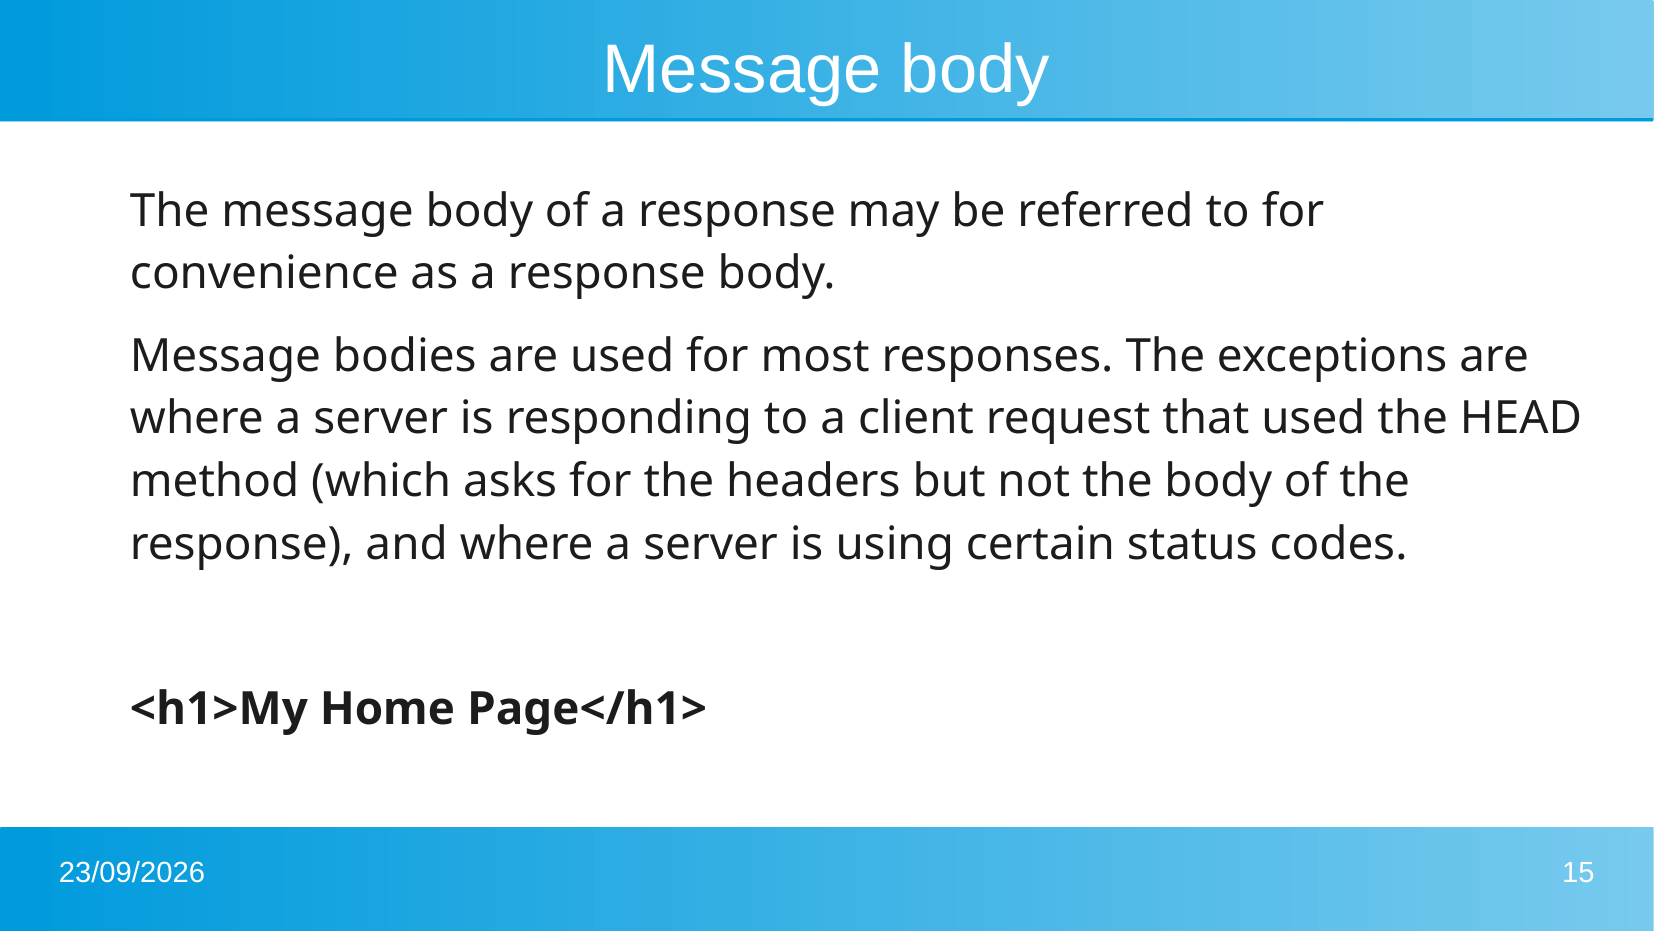

# Message body
The message body of a response may be referred to for convenience as a response body.
Message bodies are used for most responses. The exceptions are where a server is responding to a client request that used the HEAD method (which asks for the headers but not the body of the response), and where a server is using certain status codes.
<h1>My Home Page</h1>
15